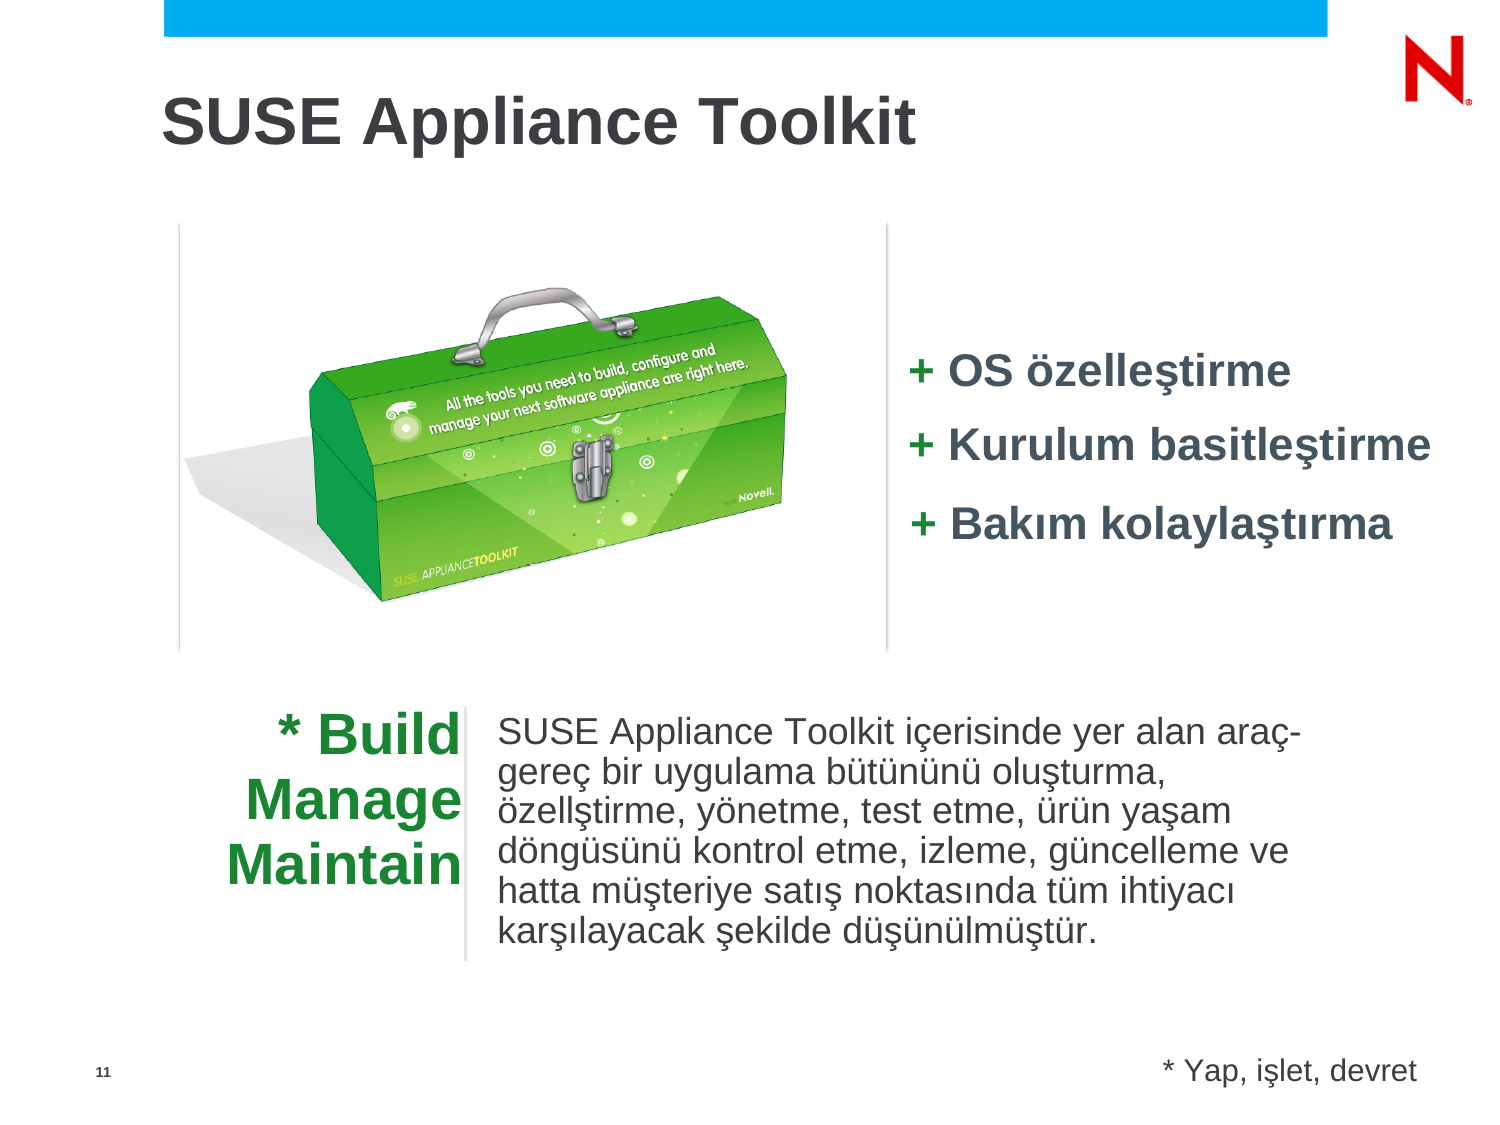

# SUSE Appliance Toolkit
+ OS özelleştirme
+ Kurulum basitleştirme
+ Bakım kolaylaştırma
SUSE Appliance Toolkit içerisinde yer alan araç-gereç bir uygulama bütününü oluşturma, özellştirme, yönetme, test etme, ürün yaşam döngüsünü kontrol etme, izleme, güncelleme ve hatta müşteriye satış noktasında tüm ihtiyacı karşılayacak şekilde düşünülmüştür.
* Build
Manage
Maintain
* Yap, işlet, devret